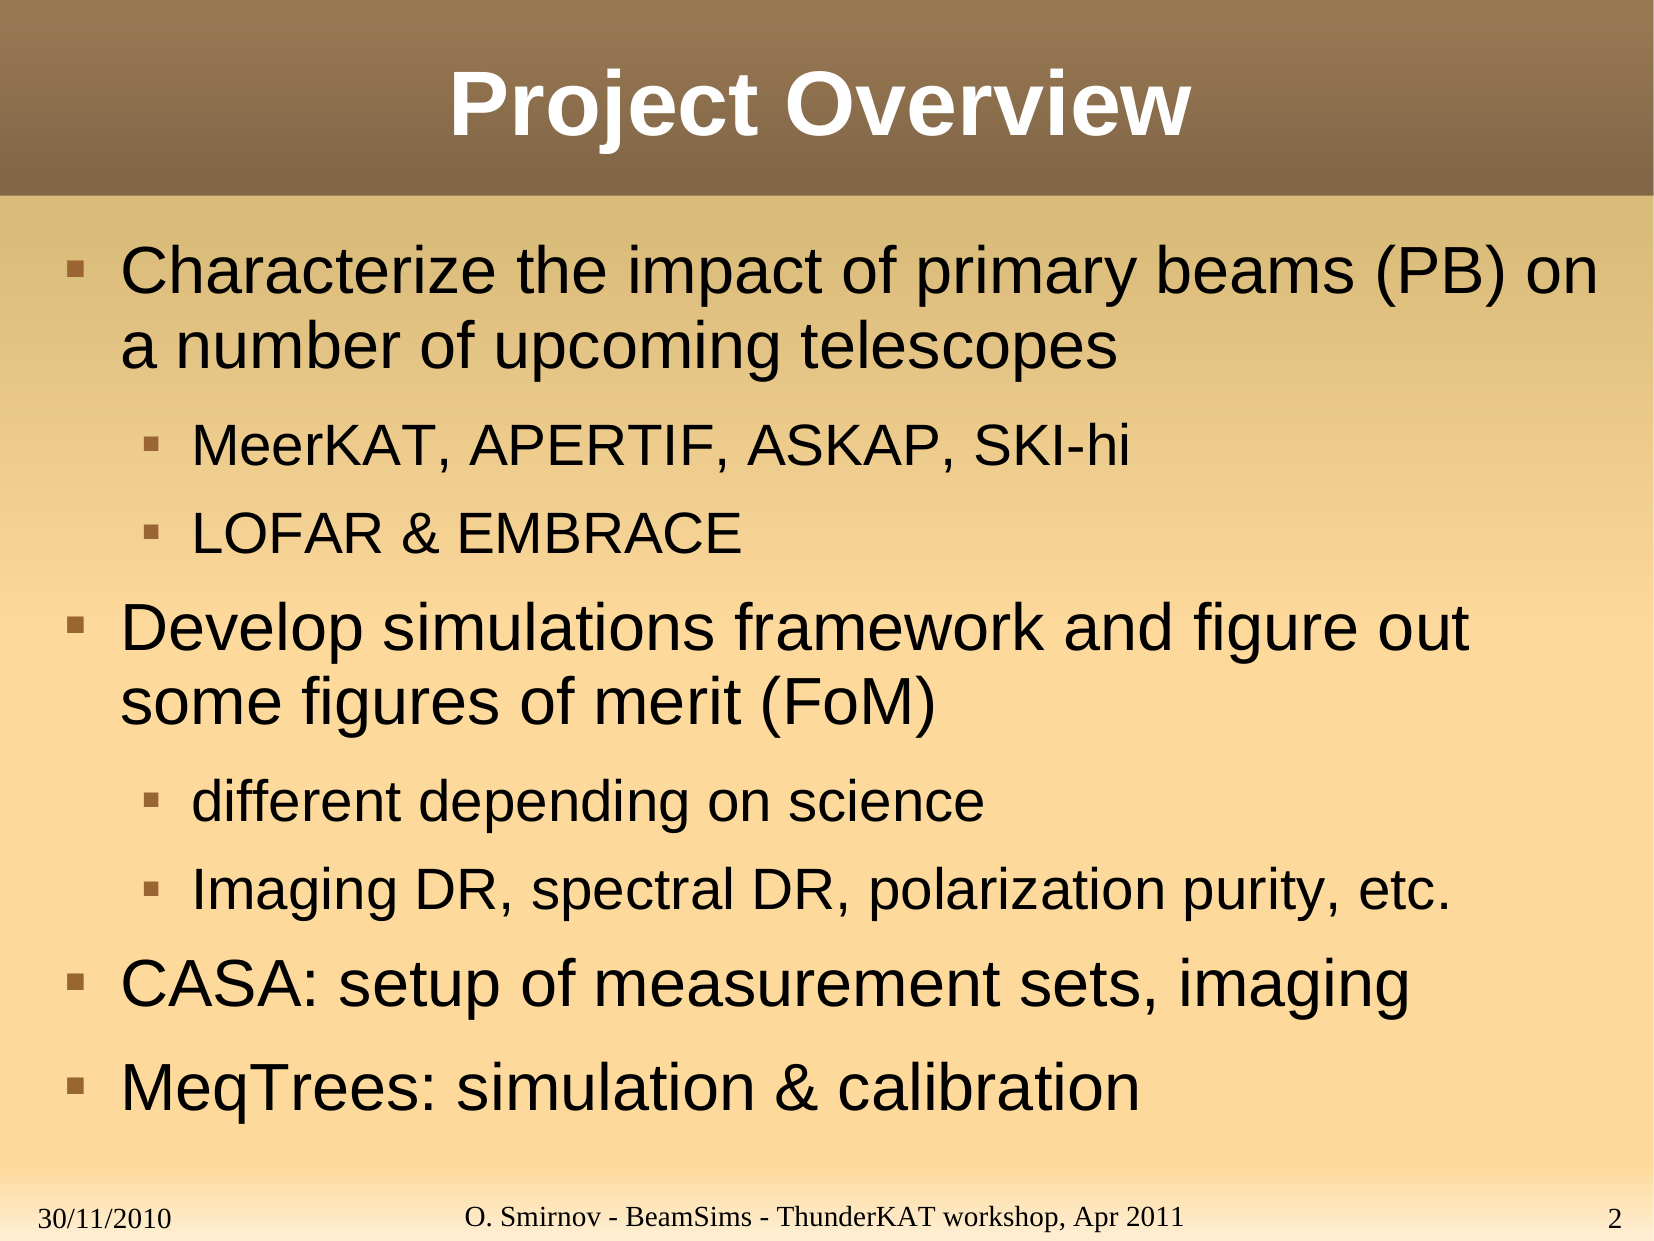

# Project Overview
Characterize the impact of primary beams (PB) on a number of upcoming telescopes
MeerKAT, APERTIF, ASKAP, SKI-hi
LOFAR & EMBRACE
Develop simulations framework and figure out some figures of merit (FoM)
different depending on science
Imaging DR, spectral DR, polarization purity, etc.
CASA: setup of measurement sets, imaging
MeqTrees: simulation & calibration
O. Smirnov - BeamSims - ThunderKAT workshop, Apr 2011
30/11/2010
2